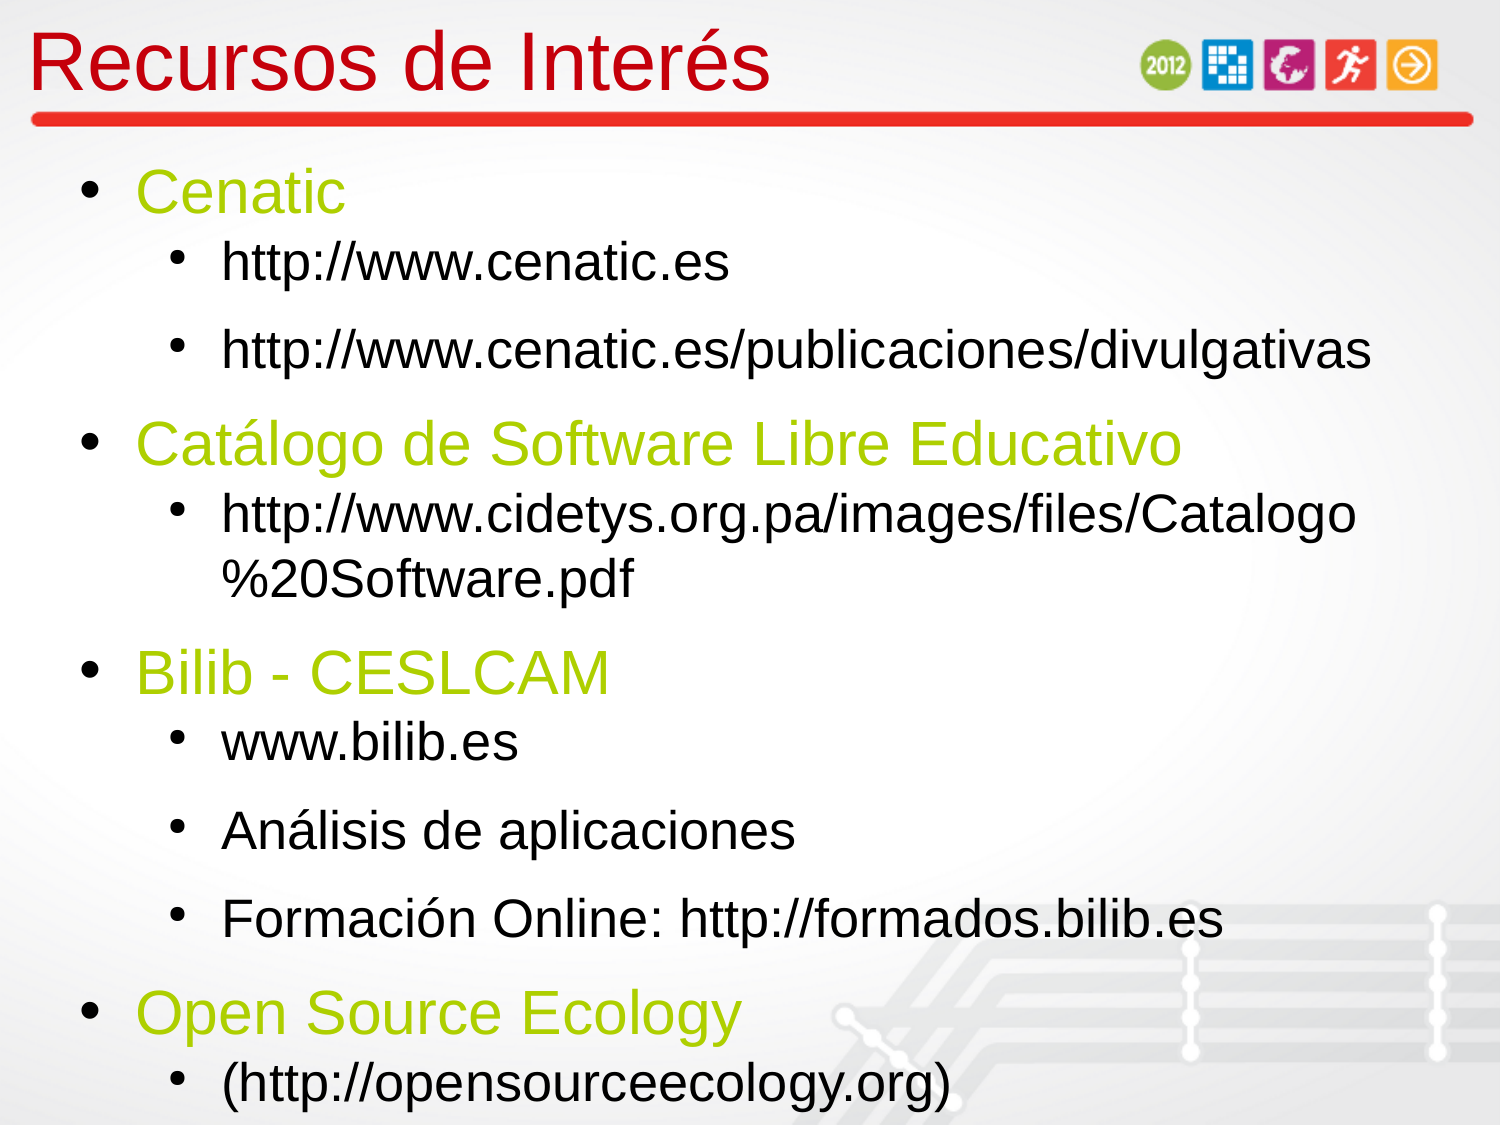

# Recursos de Interés
Cenatic
http://www.cenatic.es
http://www.cenatic.es/publicaciones/divulgativas
Catálogo de Software Libre Educativo
http://www.cidetys.org.pa/images/files/Catalogo%20Software.pdf
Bilib - CESLCAM
www.bilib.es
Análisis de aplicaciones
Formación Online: http://formados.bilib.es
Open Source Ecology
(http://opensourceecology.org)